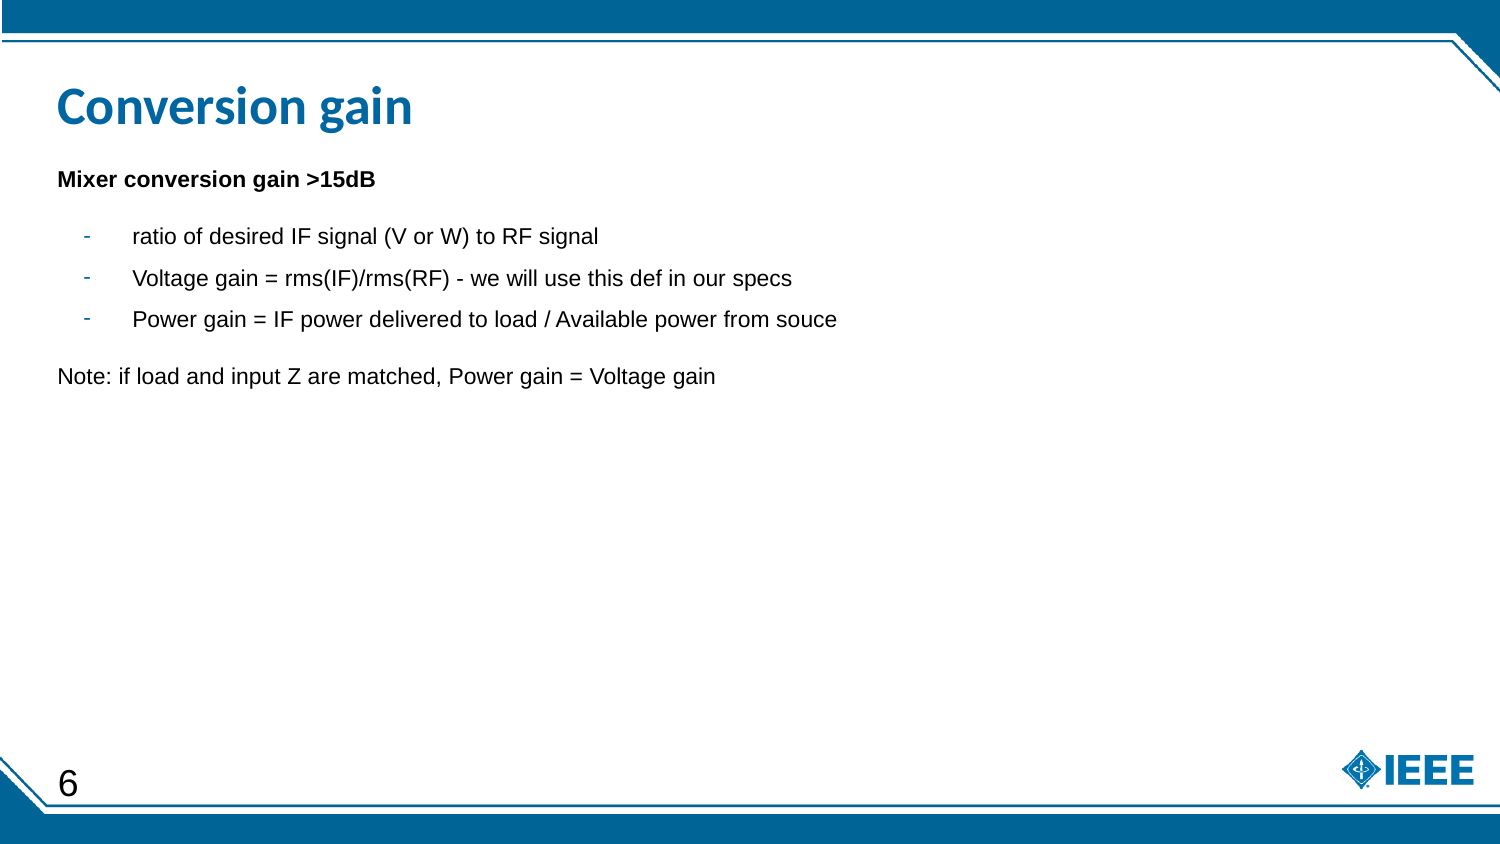

# Conversion gain
Mixer conversion gain >15dB
ratio of desired IF signal (V or W) to RF signal
Voltage gain = rms(IF)/rms(RF) - we will use this def in our specs
Power gain = IF power delivered to load / Available power from souce
Note: if load and input Z are matched, Power gain = Voltage gain